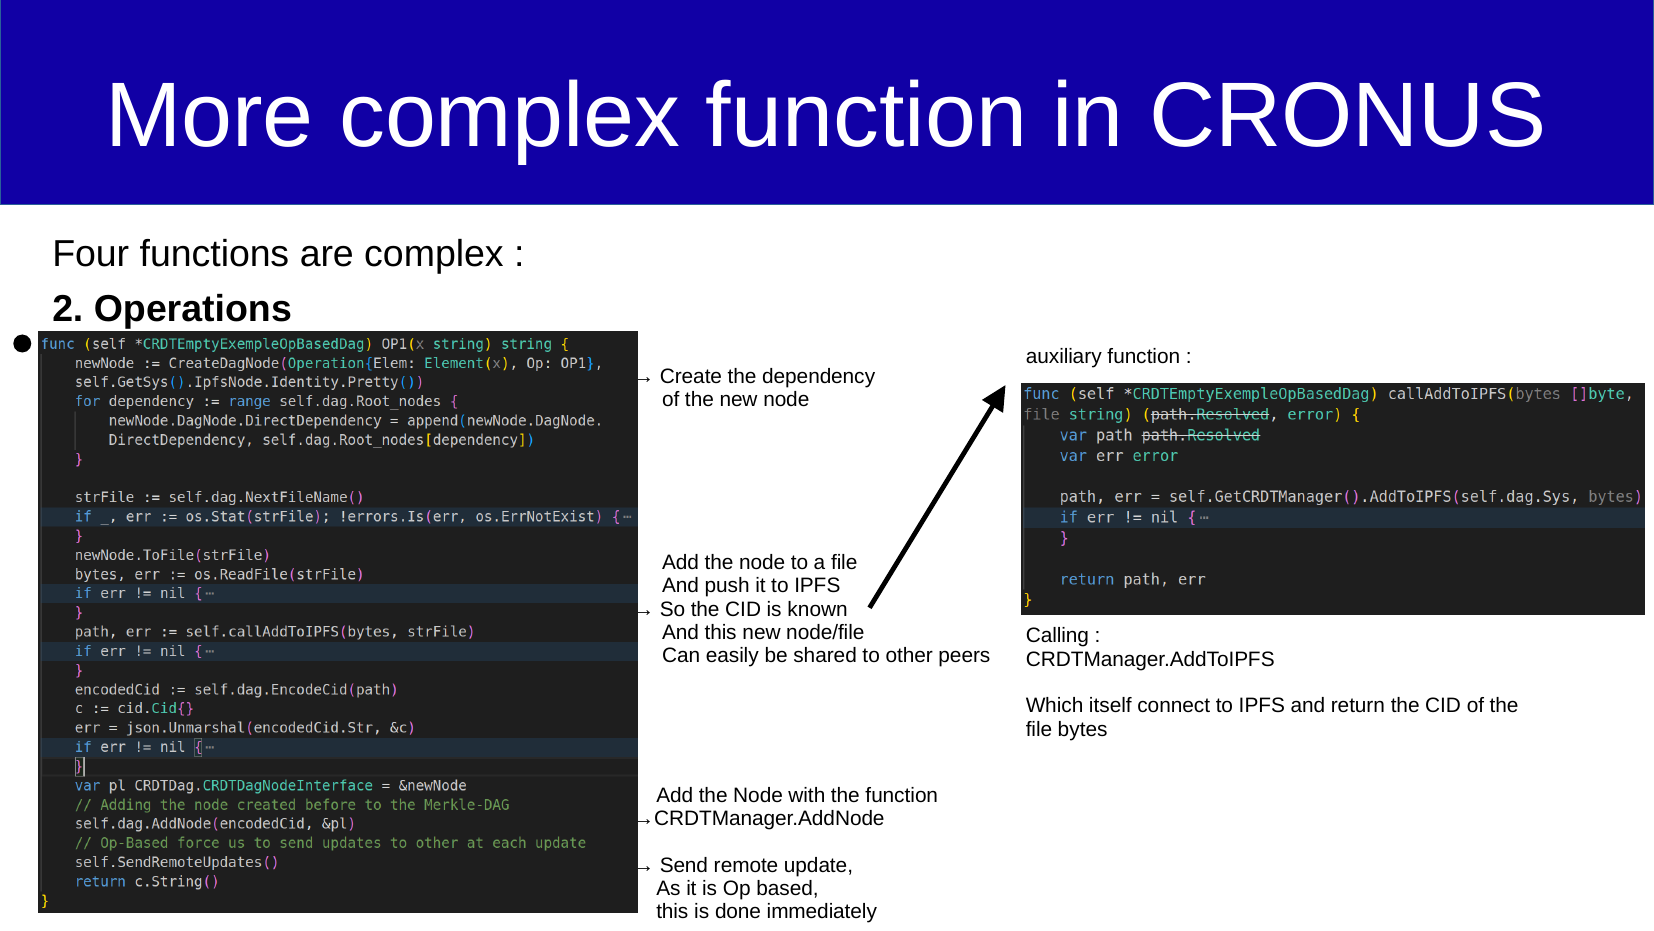

# More complex function in CRONUS
Four functions are complex :
2. Operations
auxiliary function :
Calling :
CRDTManager.AddToIPFS
Which itself connect to IPFS and return the CID of the
file bytes
→ Create the dependency
 of the new node
 Add the node to a file
 And push it to IPFS
→ So the CID is known
 And this new node/file
 Can easily be shared to other peers
 Add the Node with the function
→CRDTManager.AddNode
→ Send remote update,
 As it is Op based,
 this is done immediately